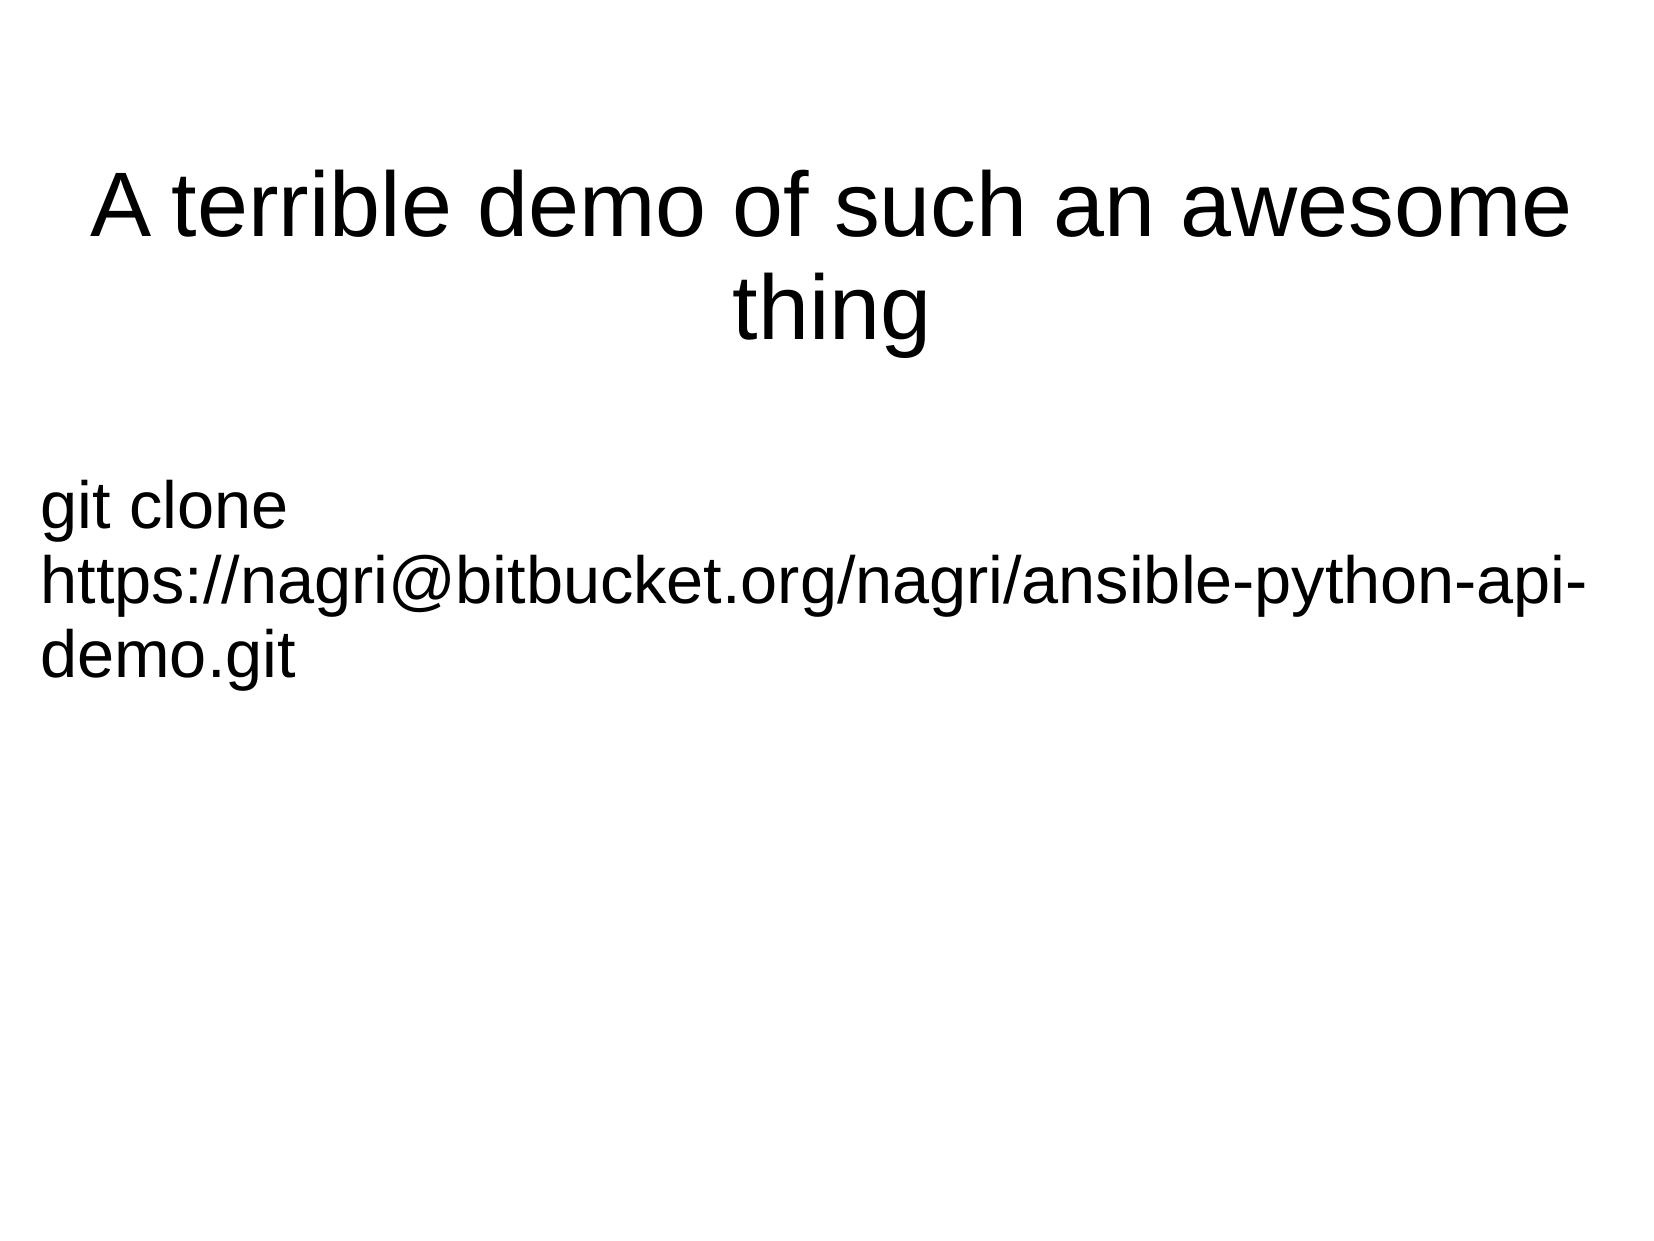

A terrible demo of such an awesome thing
git clone
https://nagri@bitbucket.org/nagri/ansible-python-api-demo.git